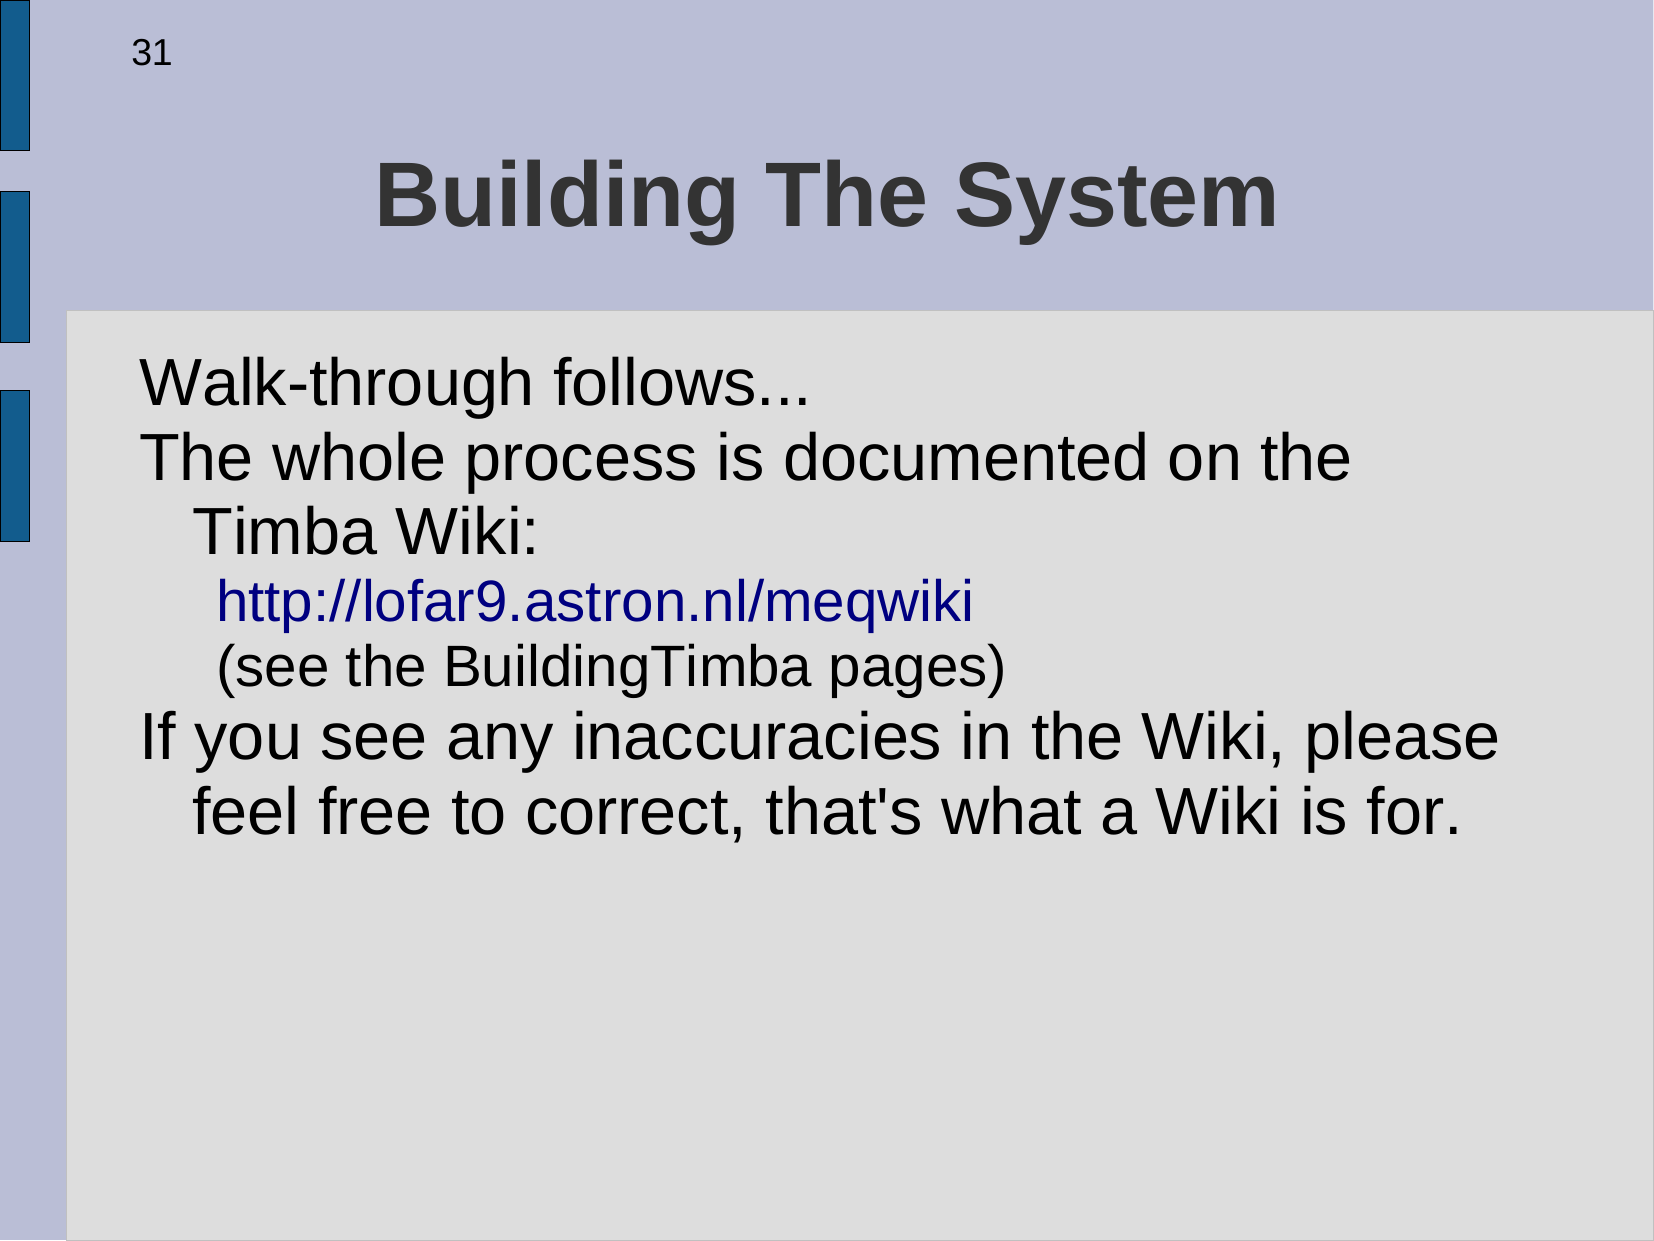

# Building The System
Walk-through follows...
The whole process is documented on the Timba Wiki:
http://lofar9.astron.nl/meqwiki
(see the BuildingTimba pages)
If you see any inaccuracies in the Wiki, please feel free to correct, that's what a Wiki is for.